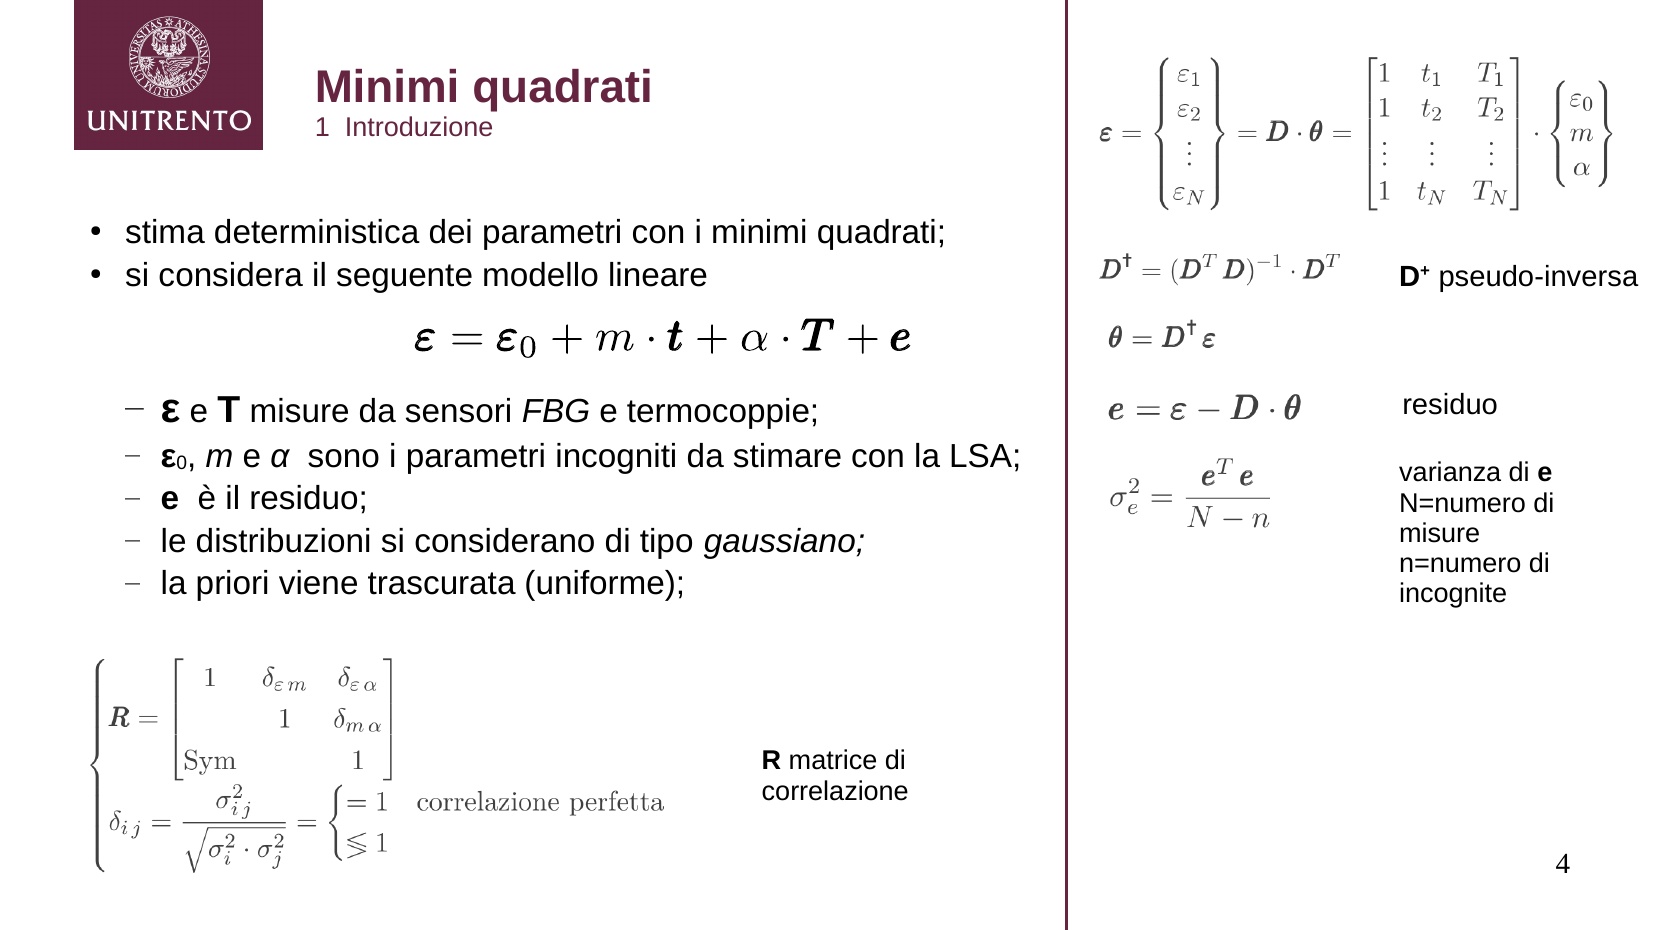

Minimi quadrati
1 Introduzione
stima deterministica dei parametri con i minimi quadrati;
si considera il seguente modello lineare
ε e T misure da sensori FBG e termocoppie;
ε0, m e α sono i parametri incogniti da stimare con la LSA;
e è il residuo;
le distribuzioni si considerano di tipo gaussiano;
la priori viene trascurata (uniforme);
D+ pseudo-inversa
residuo
varianza di e
N=numero di misure
n=numero di incognite
R matrice di correlazione
4